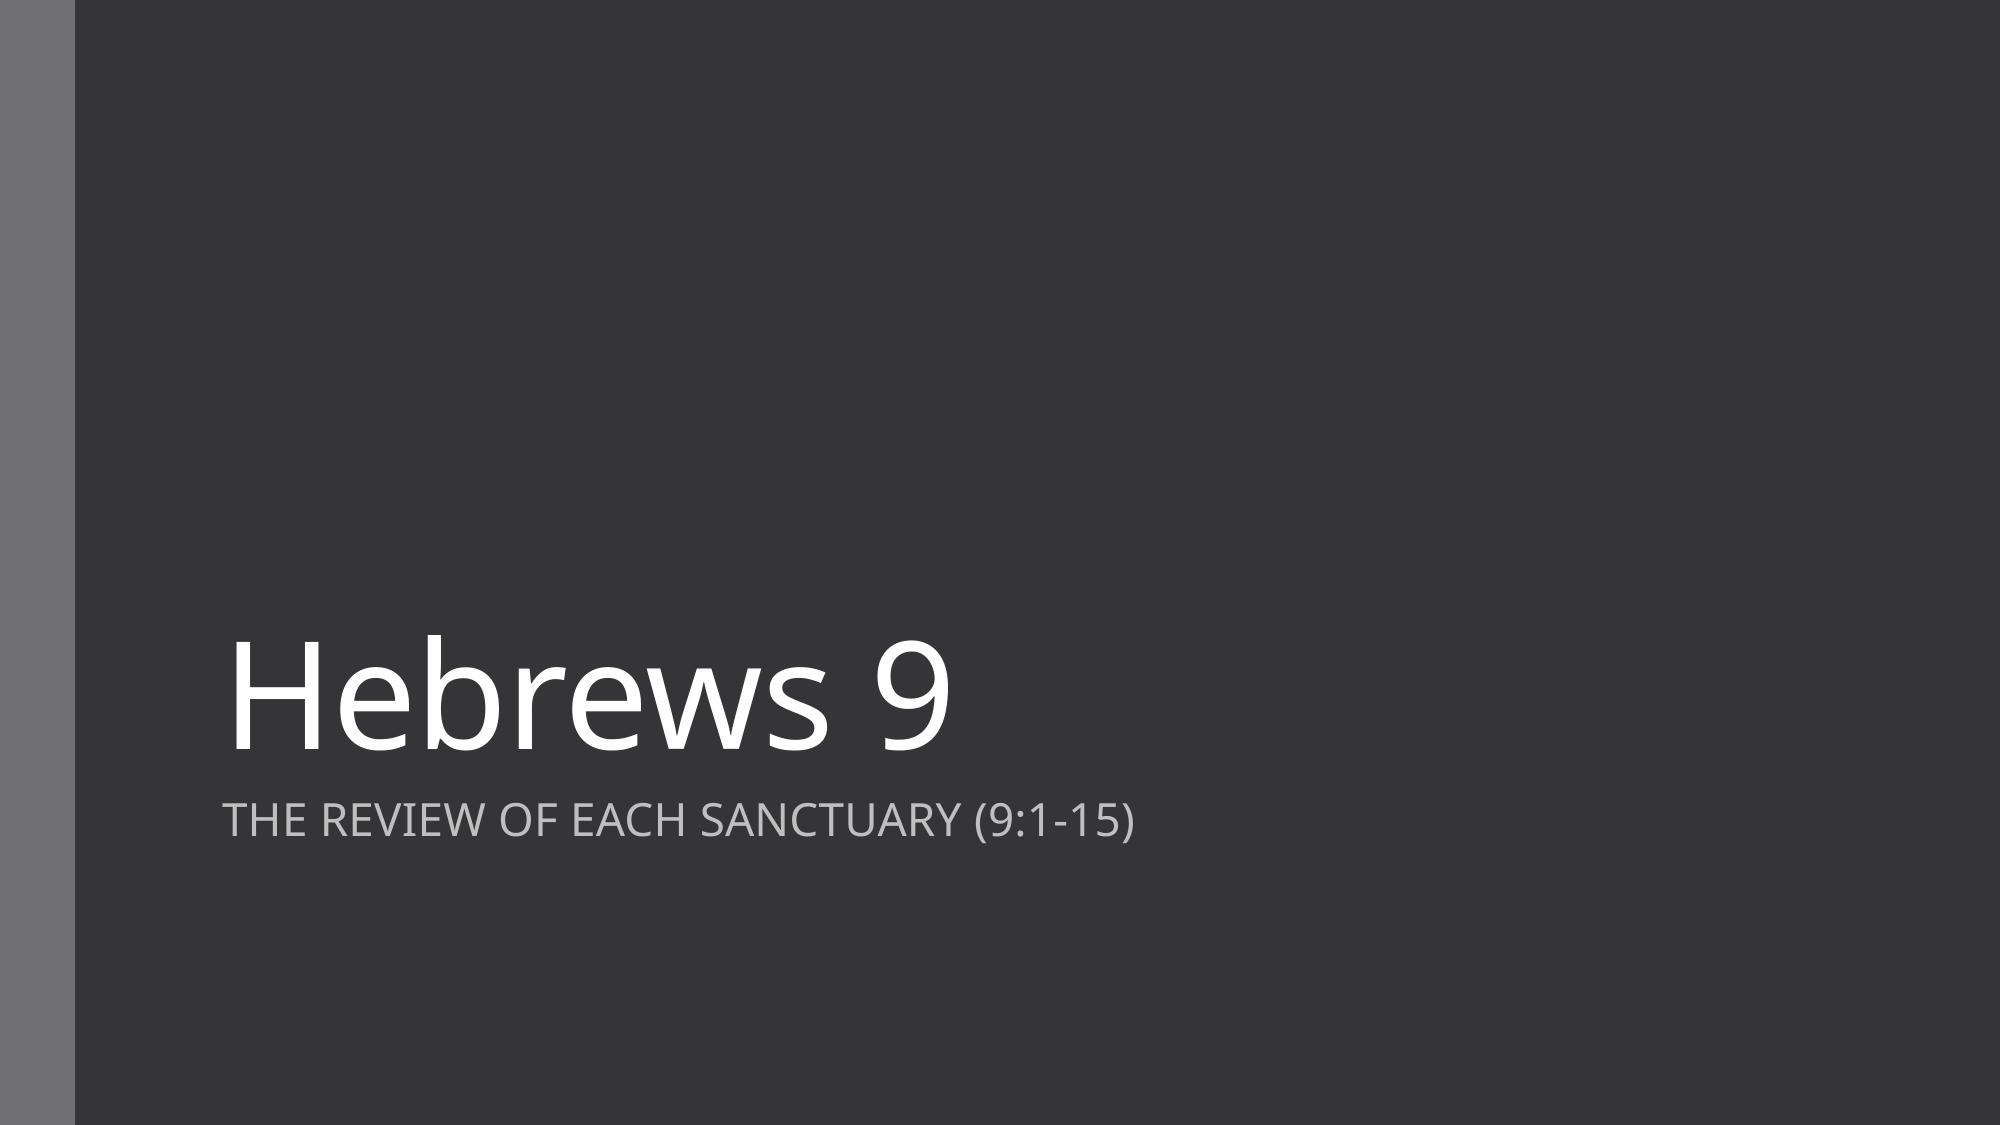

# Hebrews 9
THE REVIEW OF EACH SANCTUARY (9:1-15)